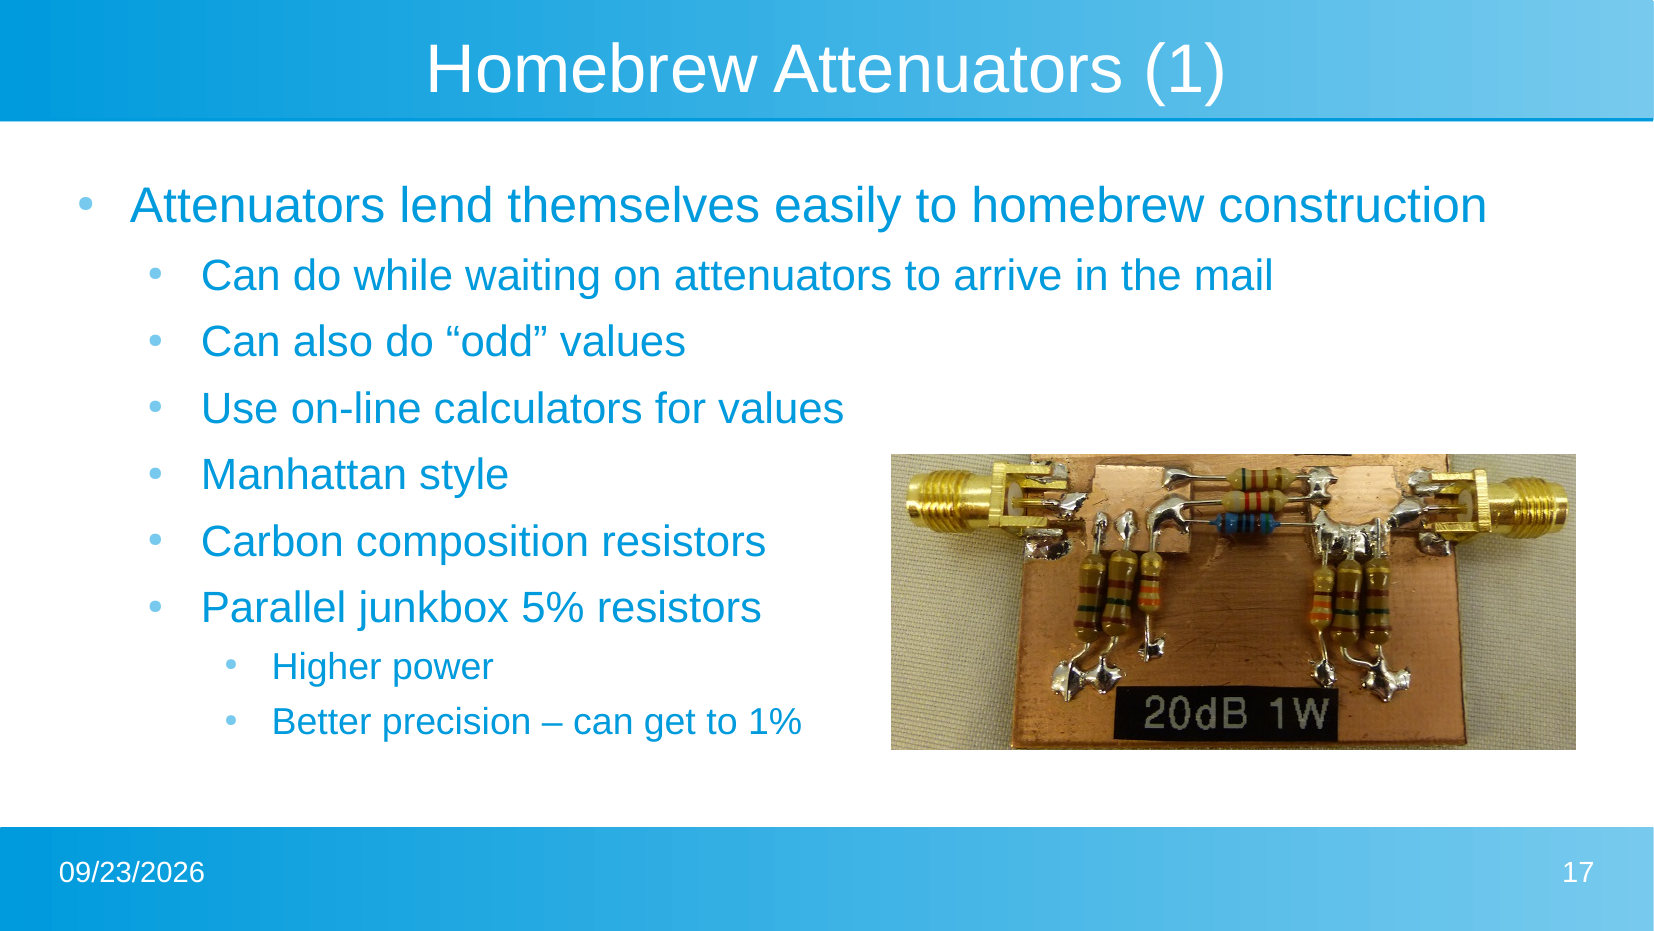

# Homebrew Attenuators (1)
Attenuators lend themselves easily to homebrew construction
Can do while waiting on attenuators to arrive in the mail
Can also do “odd” values
Use on-line calculators for values
Manhattan style
Carbon composition resistors
Parallel junkbox 5% resistors
Higher power
Better precision – can get to 1%
17